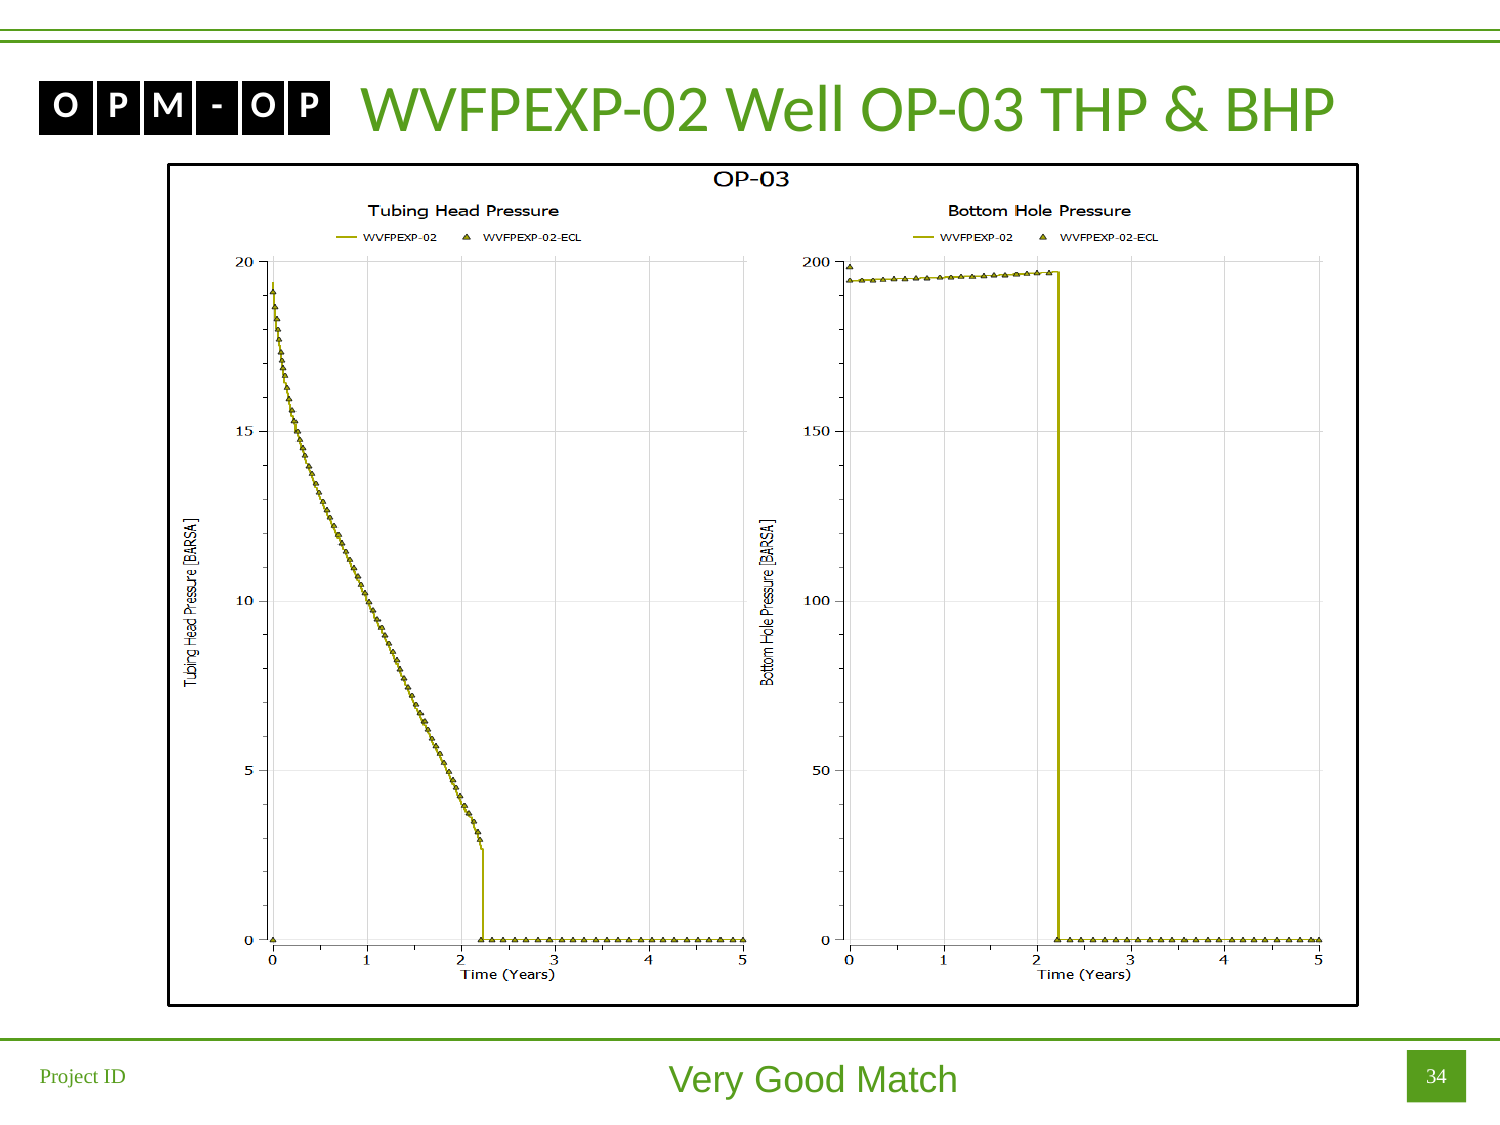

# WVFPEXP-02 Well OP-03 THP & BHP
Project ID
34
Very Good Match